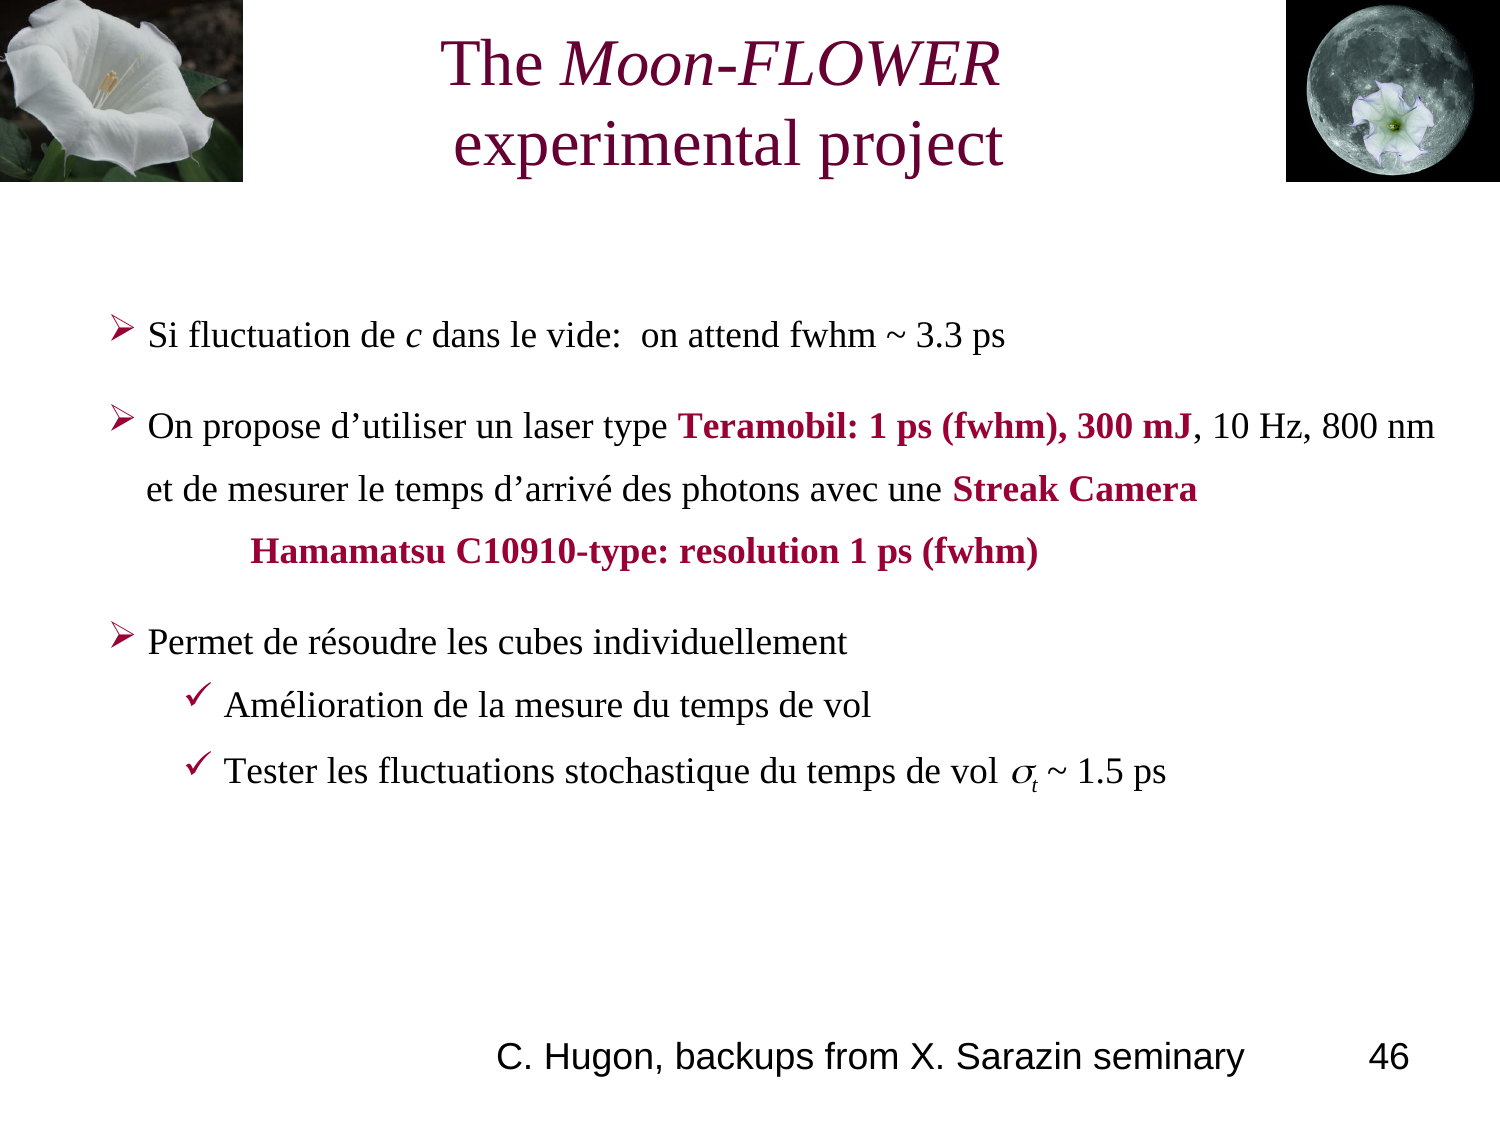

The Moon-FLOWER
experimental project
 Si fluctuation de c dans le vide: on attend fwhm ~ 3.3 ps
 On propose d’utiliser un laser type Teramobil: 1 ps (fwhm), 300 mJ, 10 Hz, 800 nm
 et de mesurer le temps d’arrivé des photons avec une Streak Camera
 Hamamatsu C10910-type: resolution 1 ps (fwhm)
 Permet de résoudre les cubes individuellement
 Amélioration de la mesure du temps de vol
 Tester les fluctuations stochastique du temps de vol t ~ 1.5 ps
C. Hugon, backups from X. Sarazin seminary
46